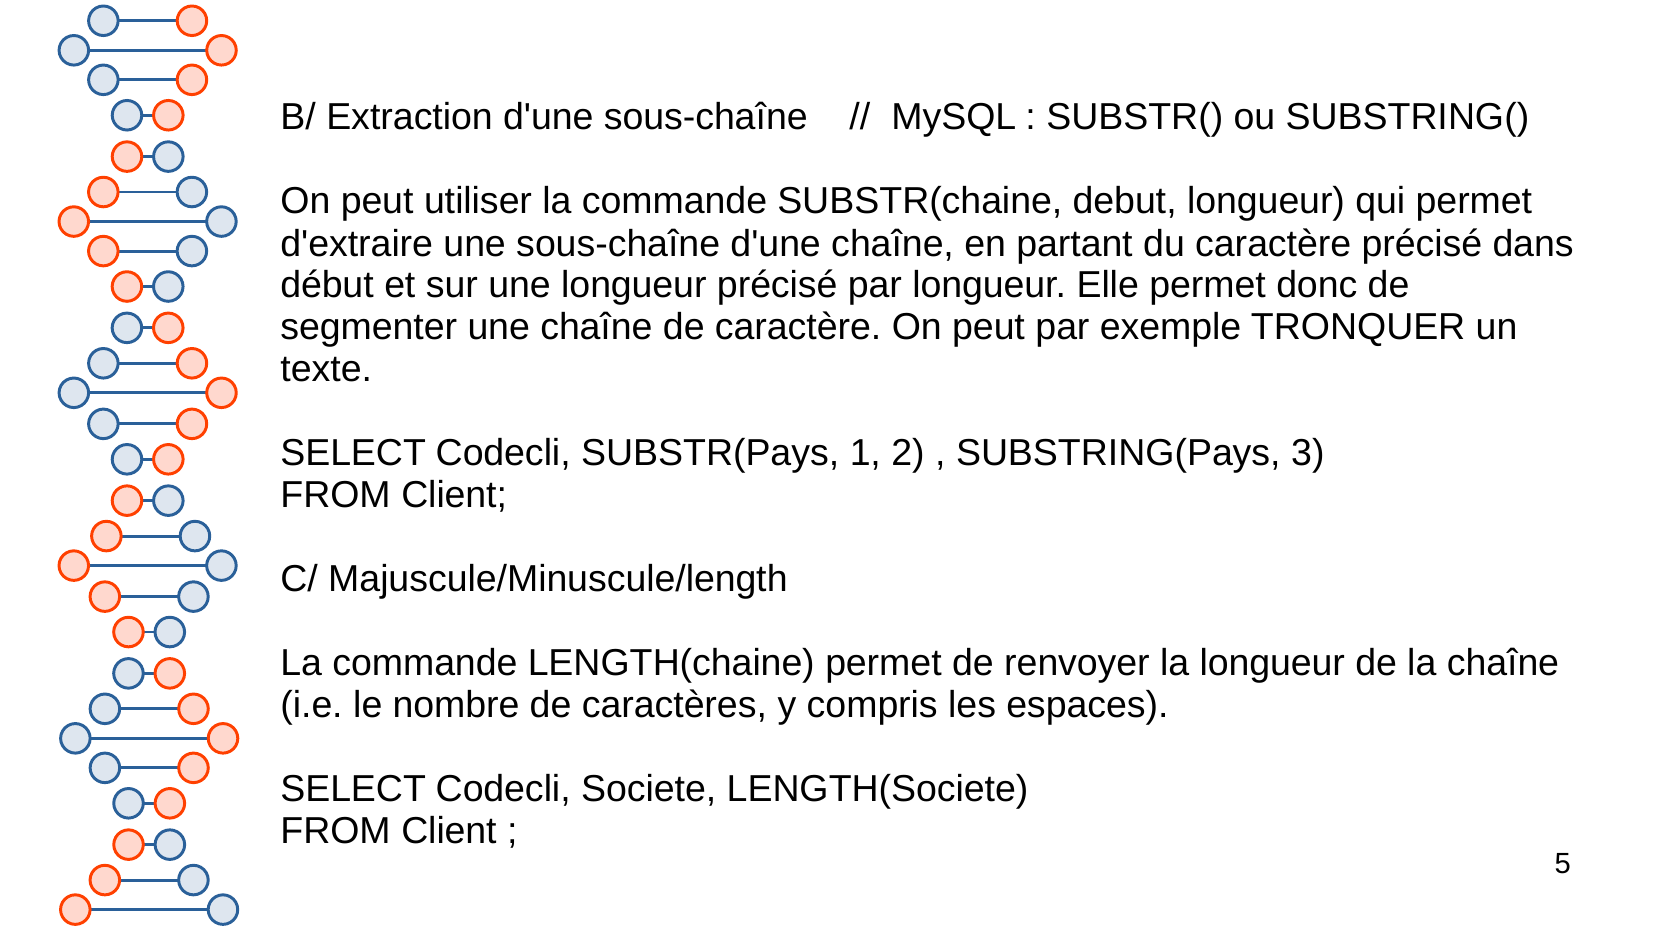

B/ Extraction d'une sous-chaîne // MySQL : SUBSTR() ou SUBSTRING()
On peut utiliser la commande SUBSTR(chaine, debut, longueur) qui permet d'extraire une sous-chaîne d'une chaîne, en partant du caractère précisé dans début et sur une longueur précisé par longueur. Elle permet donc de segmenter une chaîne de caractère. On peut par exemple TRONQUER un texte.
SELECT Codecli, SUBSTR(Pays, 1, 2) , SUBSTRING(Pays, 3)
FROM Client;
C/ Majuscule/Minuscule/length
La commande LENGTH(chaine) permet de renvoyer la longueur de la chaîne (i.e. le nombre de caractères, y compris les espaces).
SELECT Codecli, Societe, LENGTH(Societe)
FROM Client ;
5